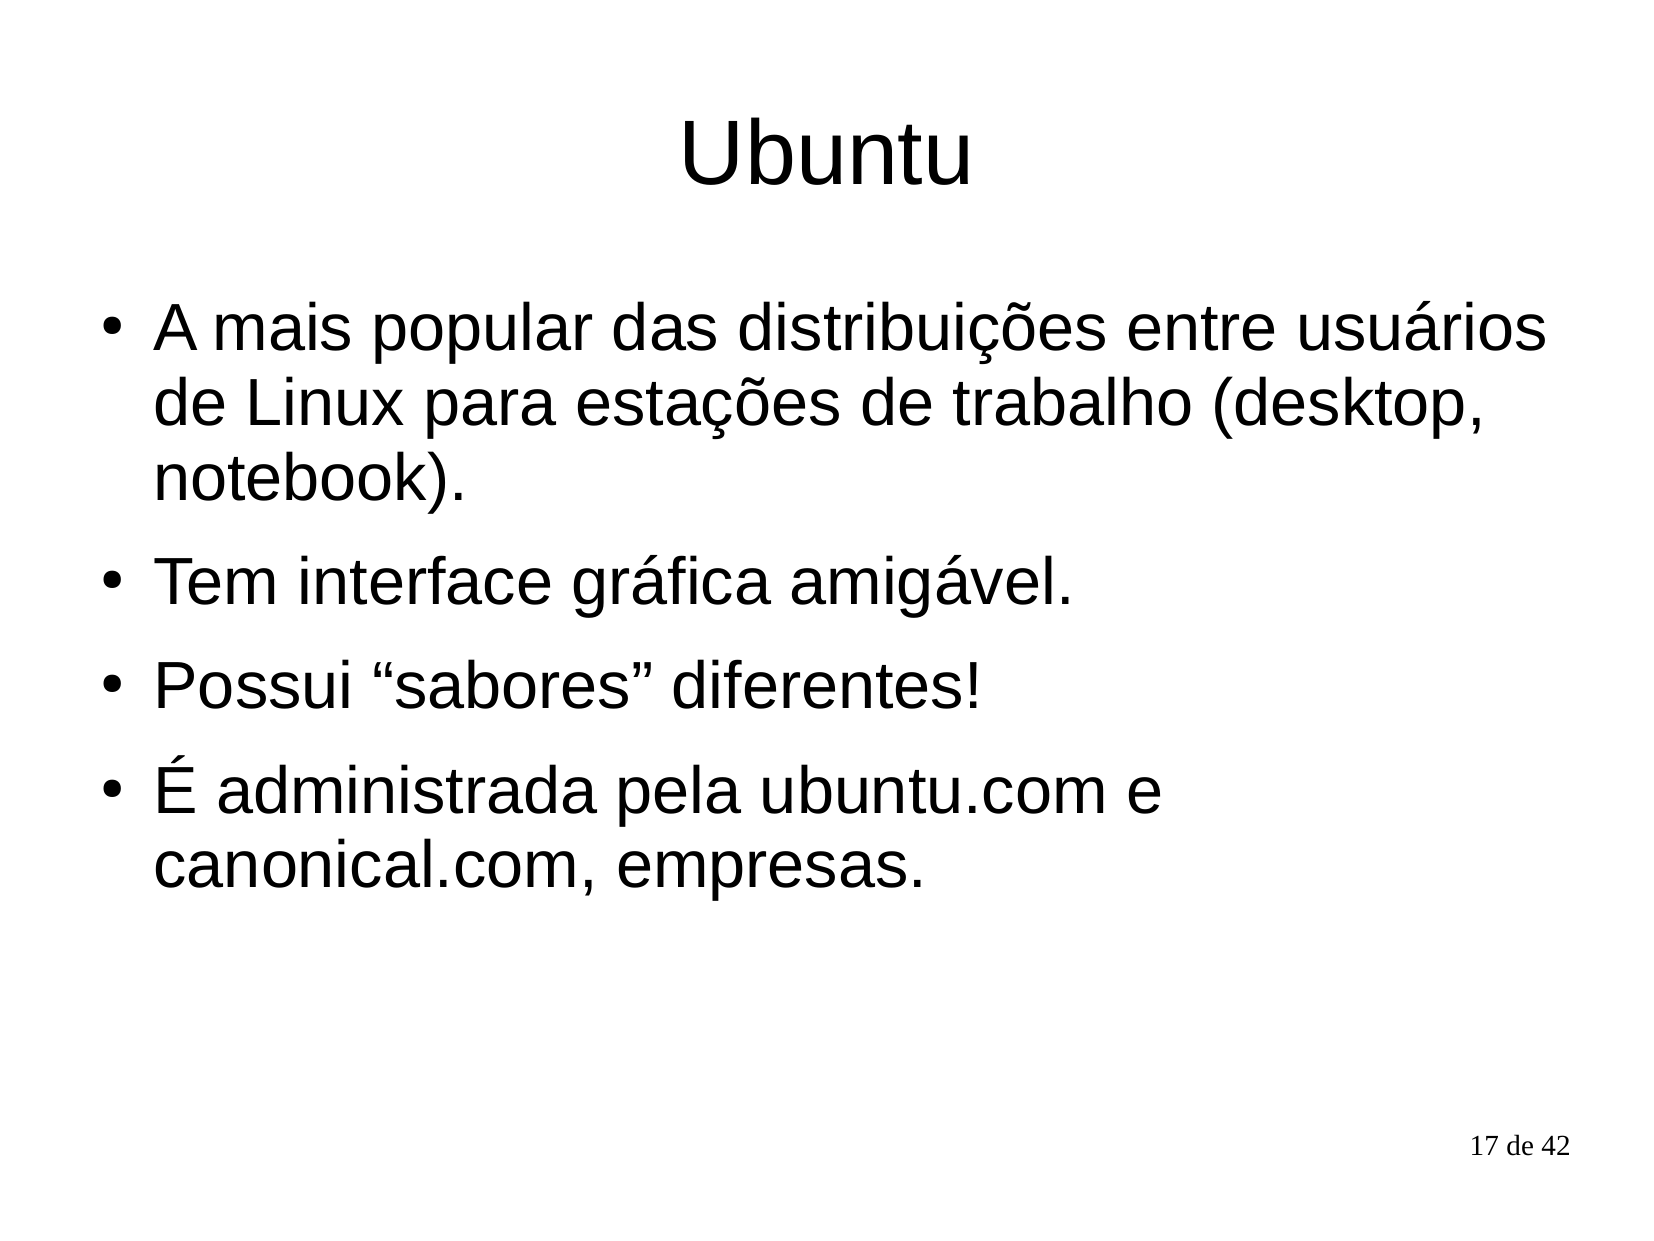

# Ubuntu
A mais popular das distribuições entre usuários de Linux para estações de trabalho (desktop, notebook).
Tem interface gráfica amigável.
Possui “sabores” diferentes!
É administrada pela ubuntu.com e canonical.com, empresas.
17